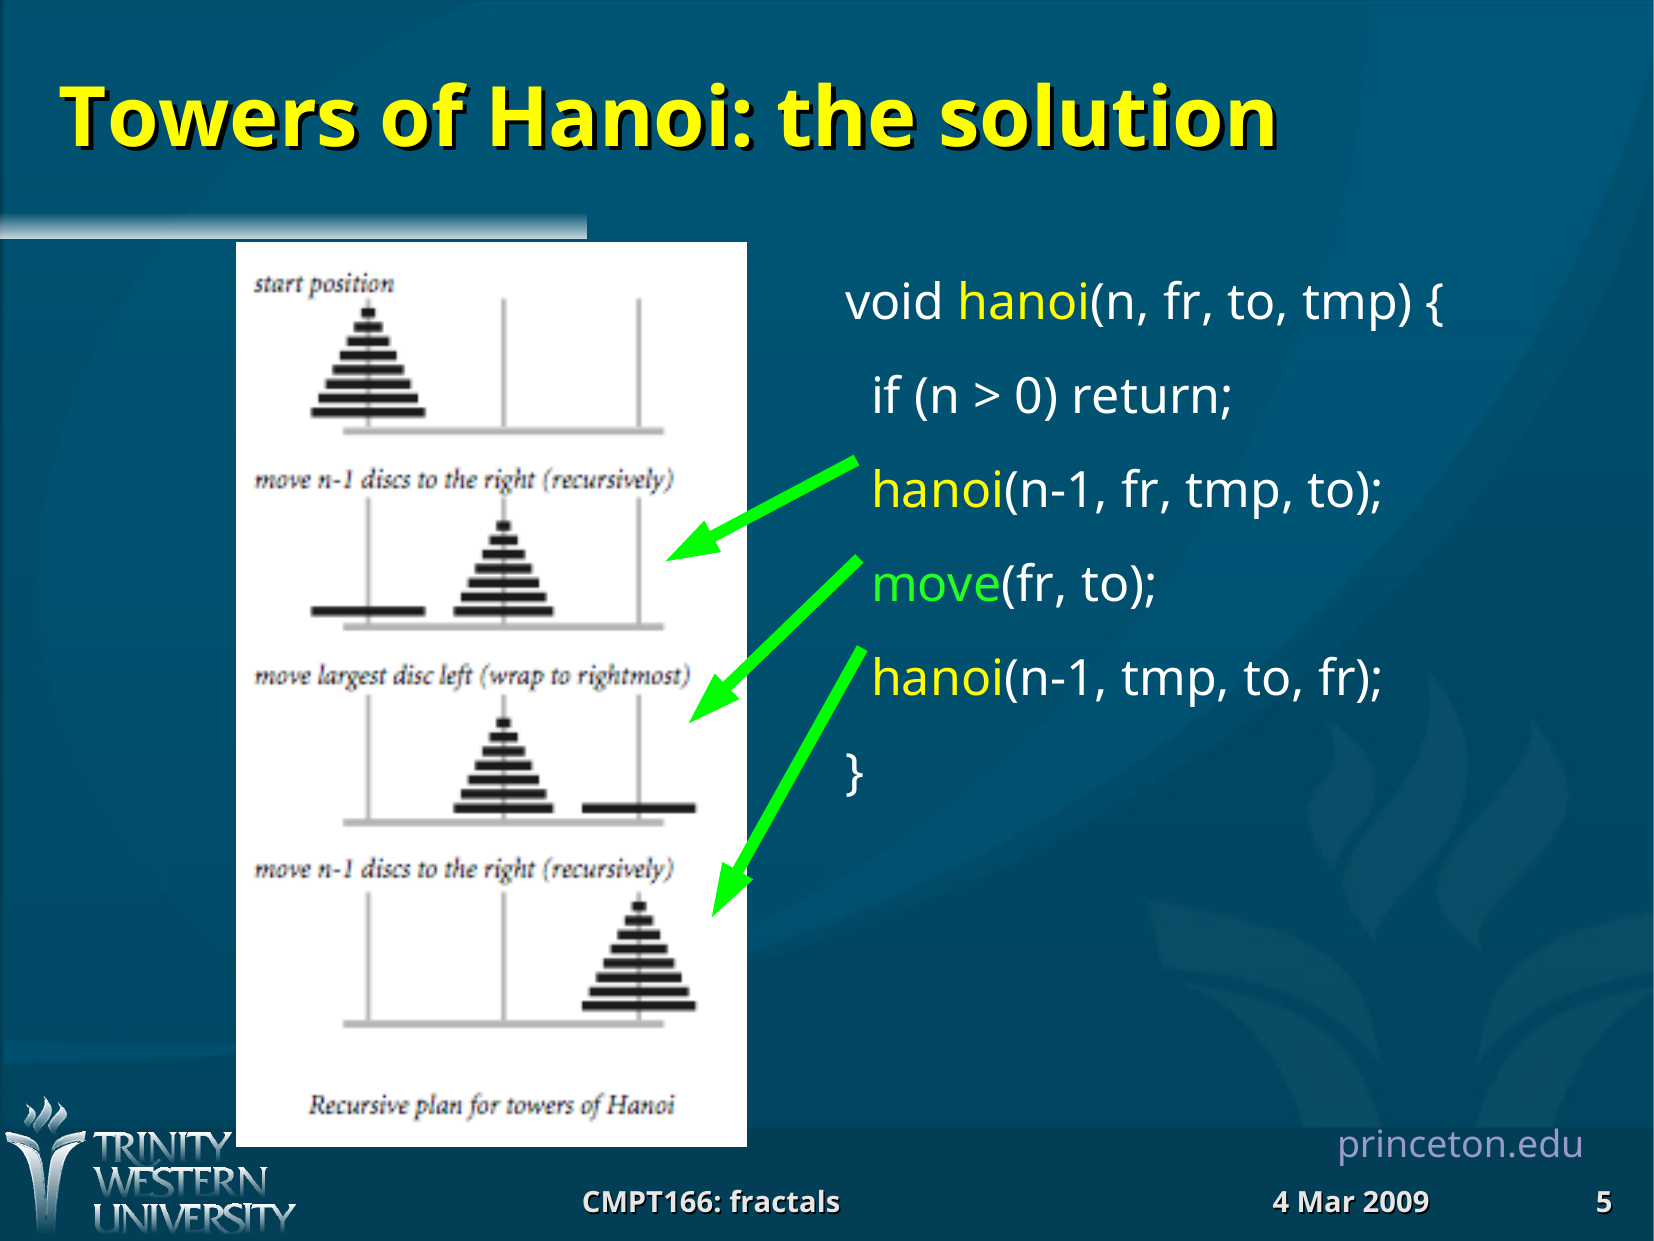

# Towers of Hanoi: the solution
void hanoi(n, fr, to, tmp) {
 if (n > 0) return;
 hanoi(n-1, fr, tmp, to);
 move(fr, to);
 hanoi(n-1, tmp, to, fr);
}
princeton.edu
CMPT166: fractals
4 Mar 2009
5